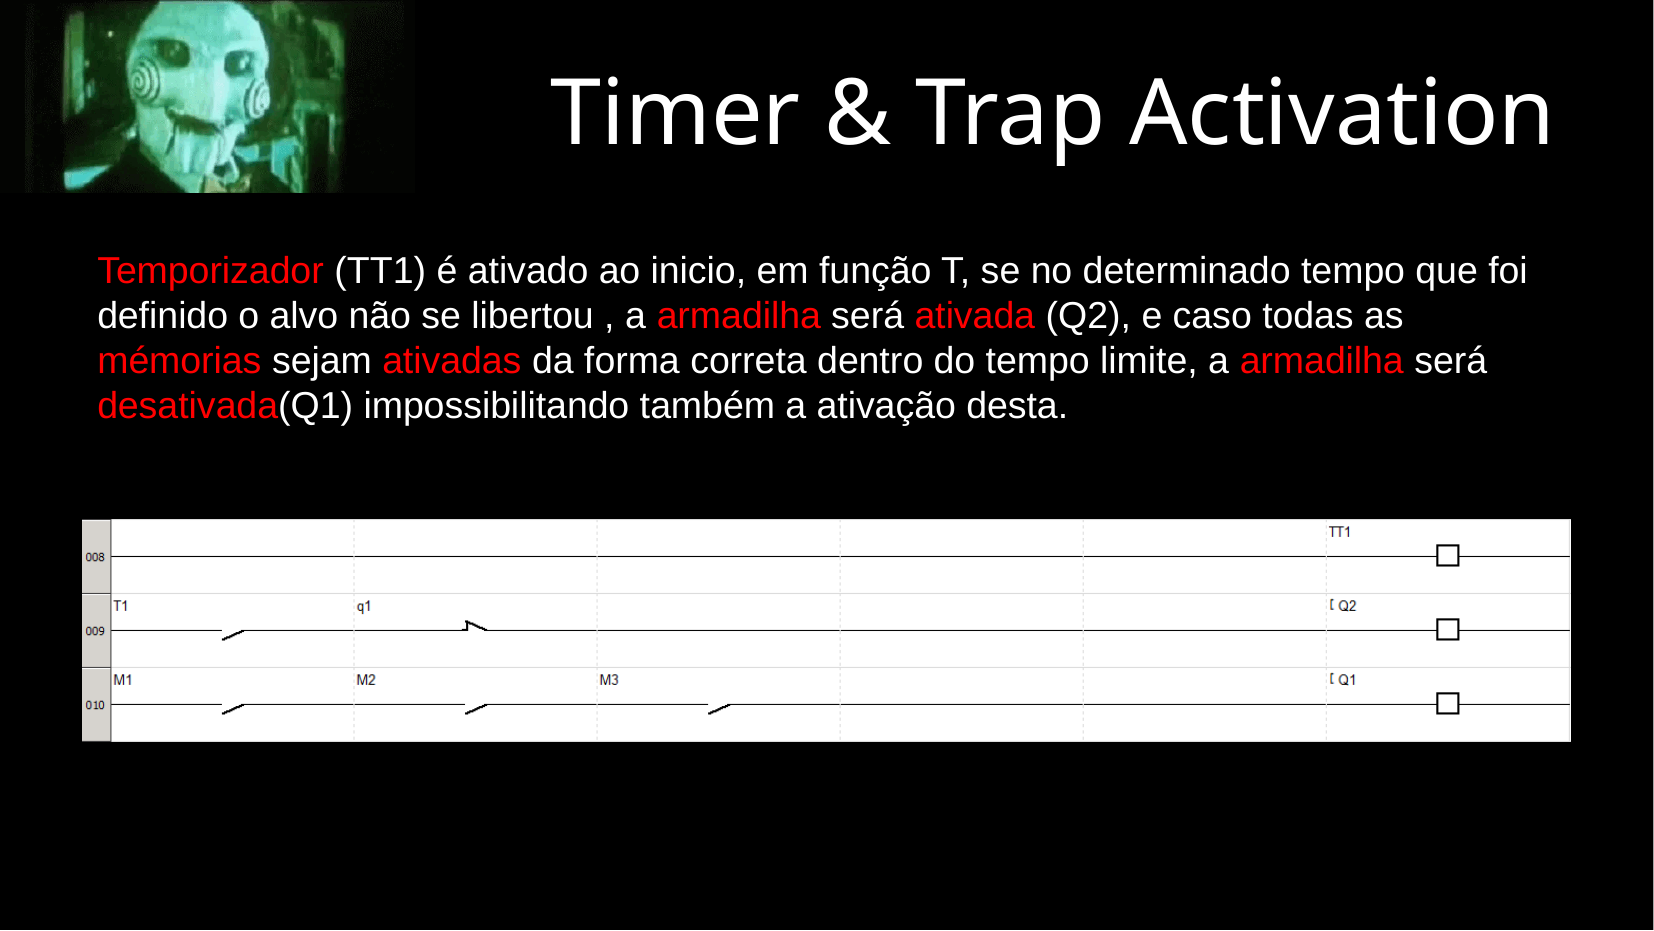

# Timer & Trap Activation
Temporizador (TT1) é ativado ao inicio, em função T, se no determinado tempo que foi definido o alvo não se libertou , a armadilha será ativada (Q2), e caso todas as mémorias sejam ativadas da forma correta dentro do tempo limite, a armadilha será desativada(Q1) impossibilitando também a ativação desta.